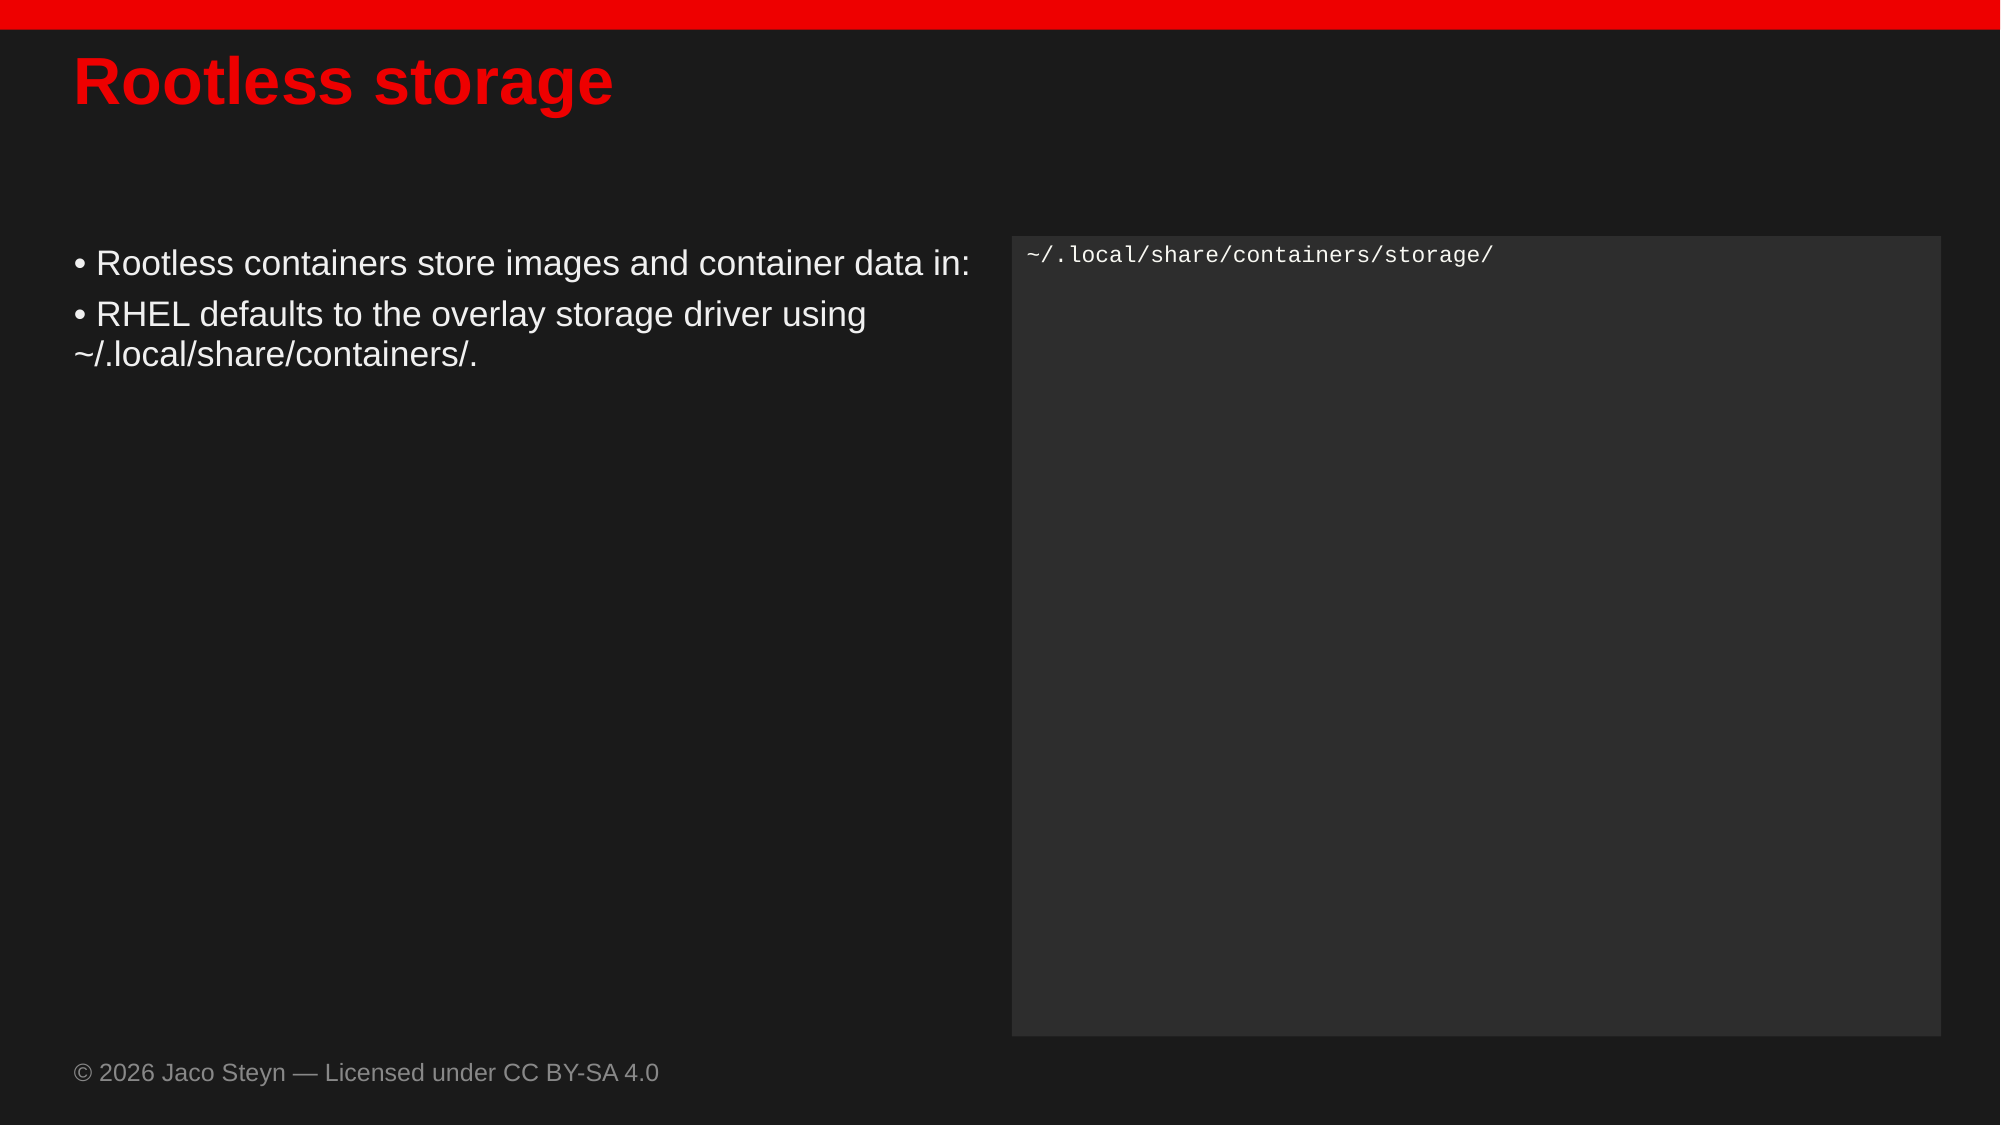

Rootless storage
• Rootless containers store images and container data in:
• RHEL defaults to the overlay storage driver using ~/.local/share/containers/.
~/.local/share/containers/storage/
© 2026 Jaco Steyn — Licensed under CC BY-SA 4.0